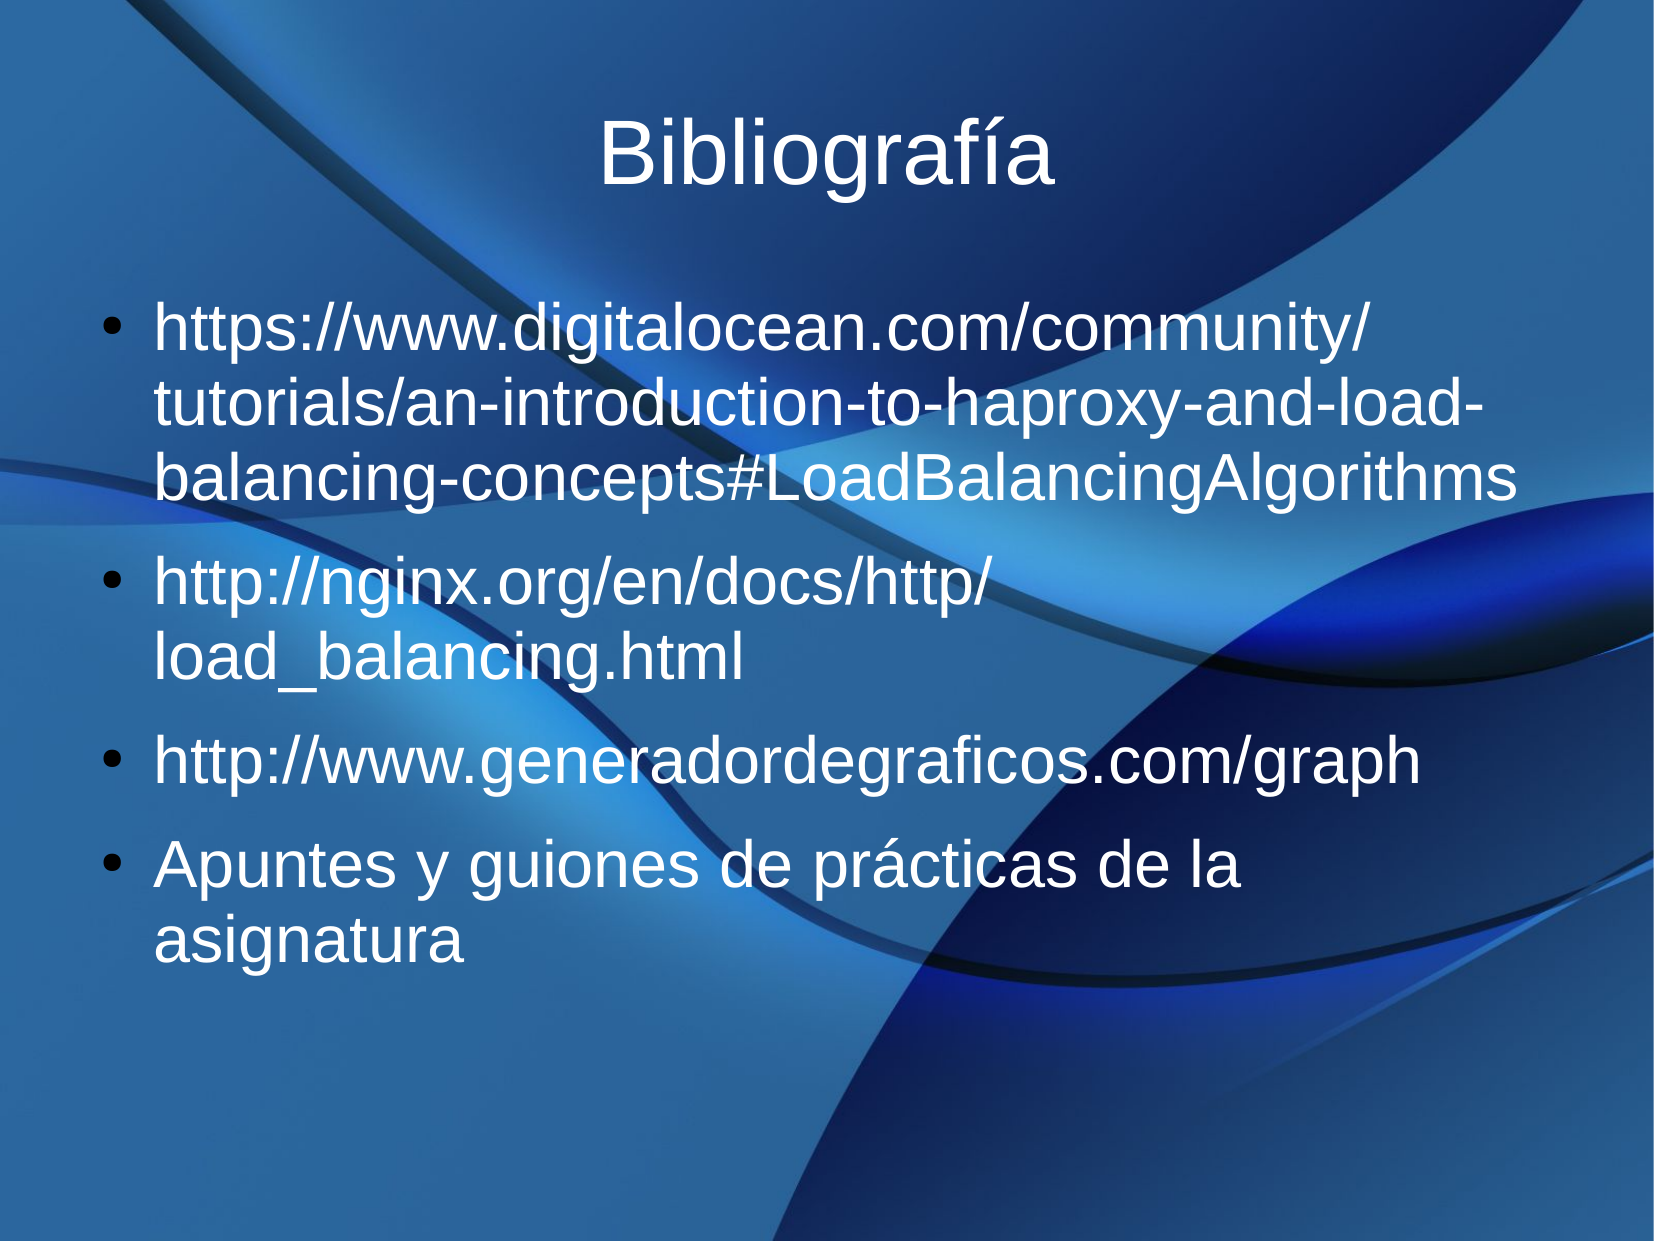

# Bibliografía
https://www.digitalocean.com/community/tutorials/an-introduction-to-haproxy-and-load-balancing-concepts#LoadBalancingAlgorithms
http://nginx.org/en/docs/http/load_balancing.html
http://www.generadordegraficos.com/graph
Apuntes y guiones de prácticas de la asignatura